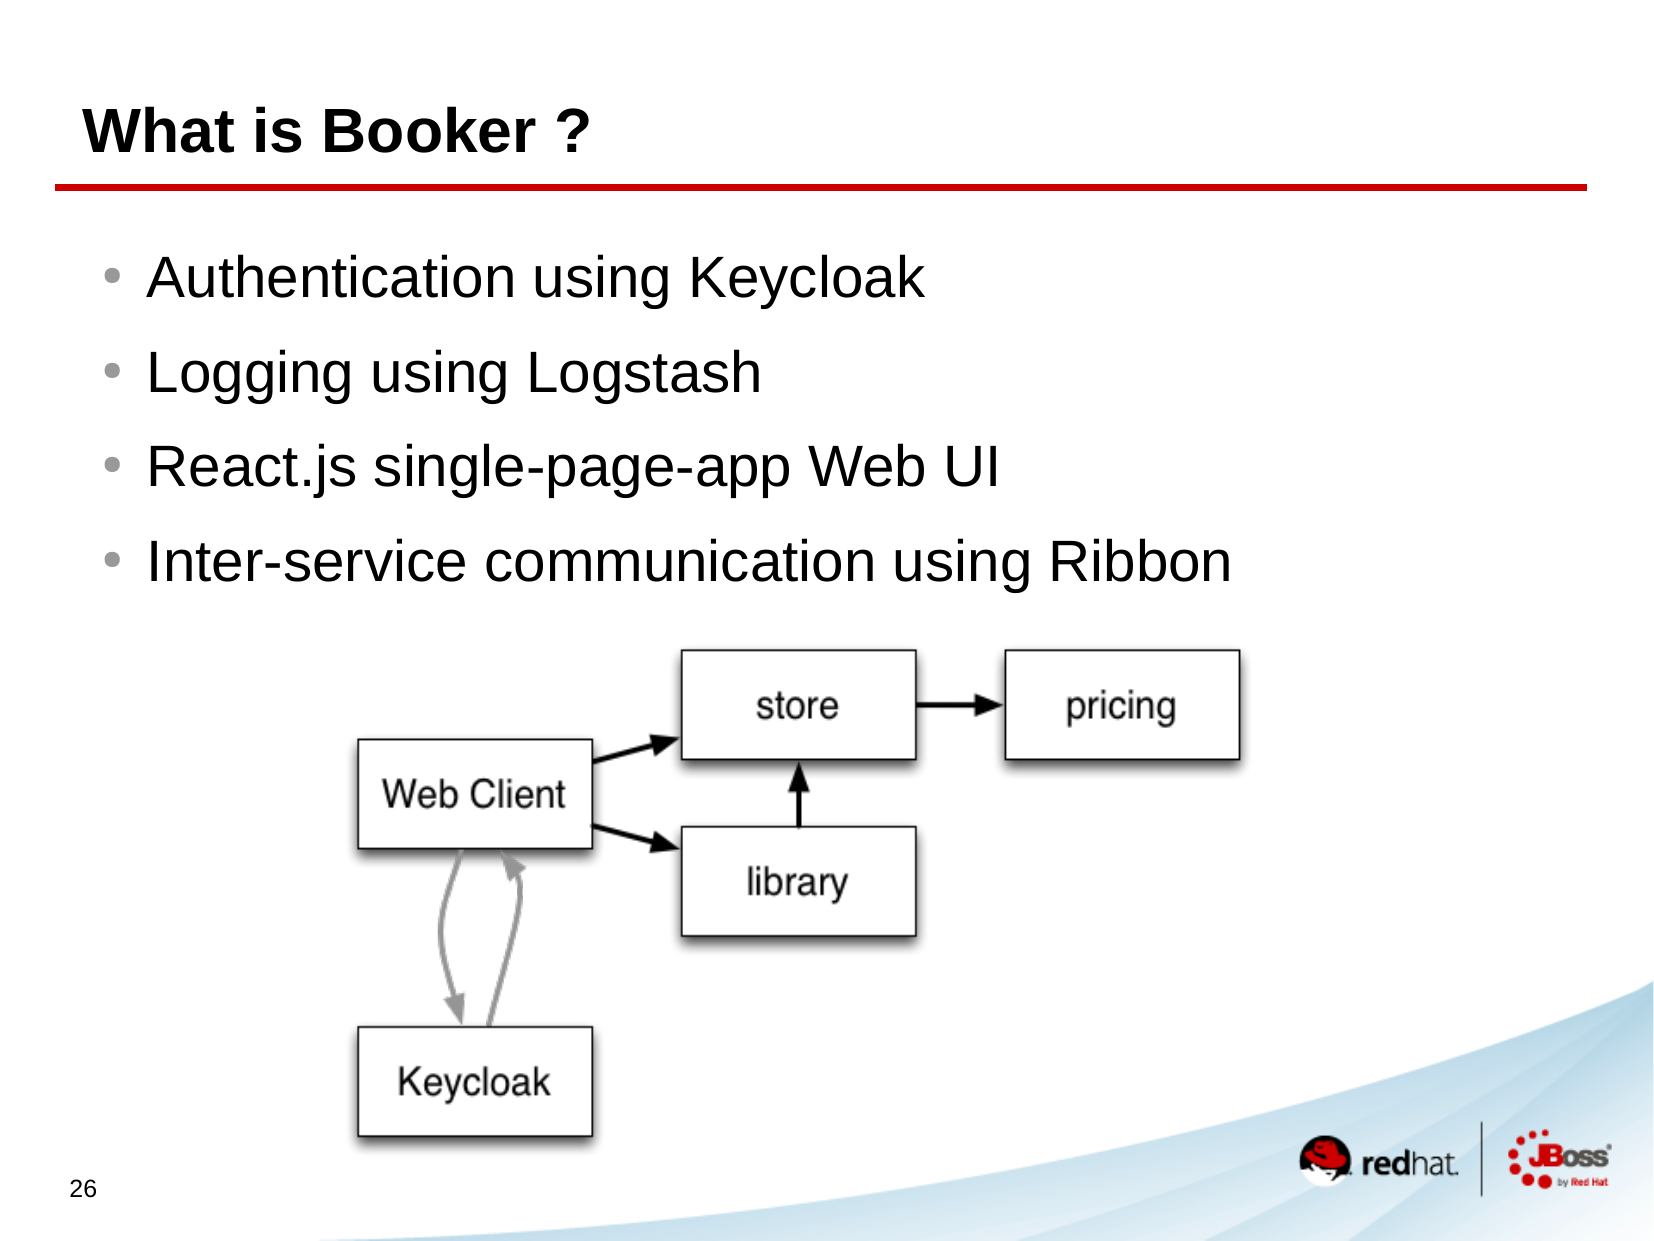

# What is Booker ?
Authentication using Keycloak
Logging using Logstash
React.js single-page-app Web UI
Inter-service communication using Ribbon